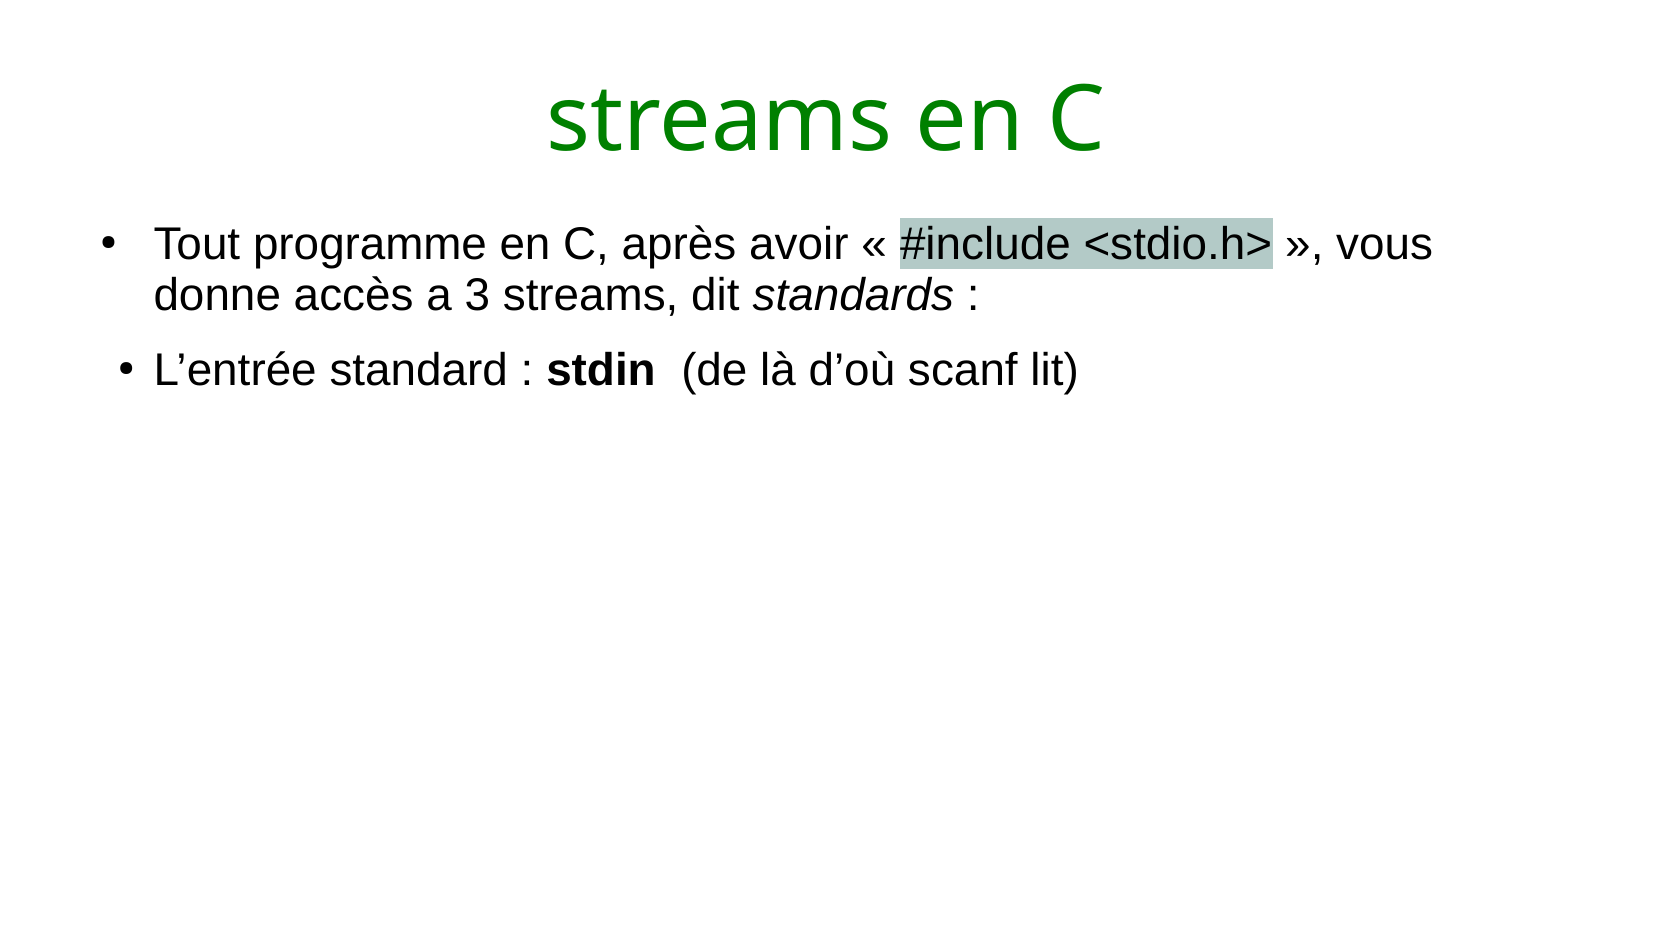

# streams en C
Tout programme en C, après avoir « #include <stdio.h> », vous donne accès a 3 streams, dit standards :
L’entrée standard : stdin (de là d’où scanf lit)